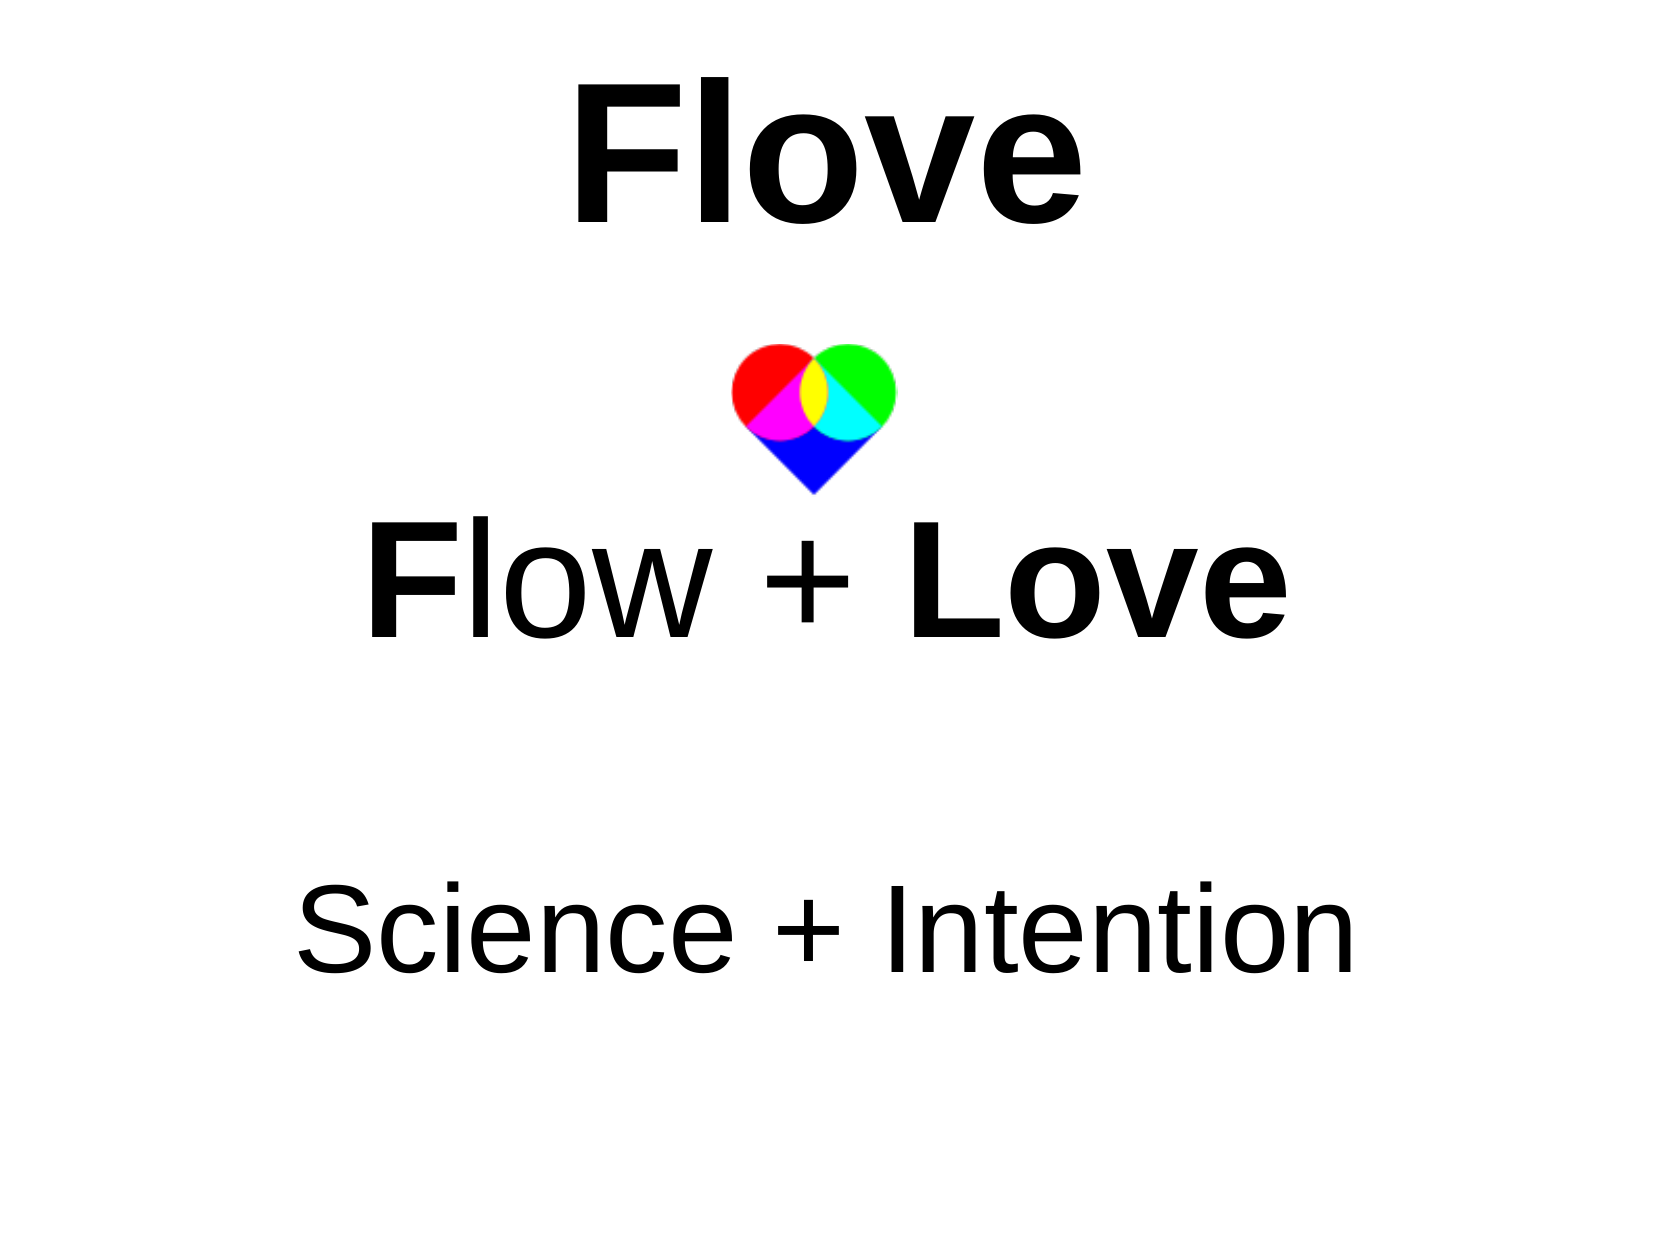

# Flove
Flow + Love
Science + Intention